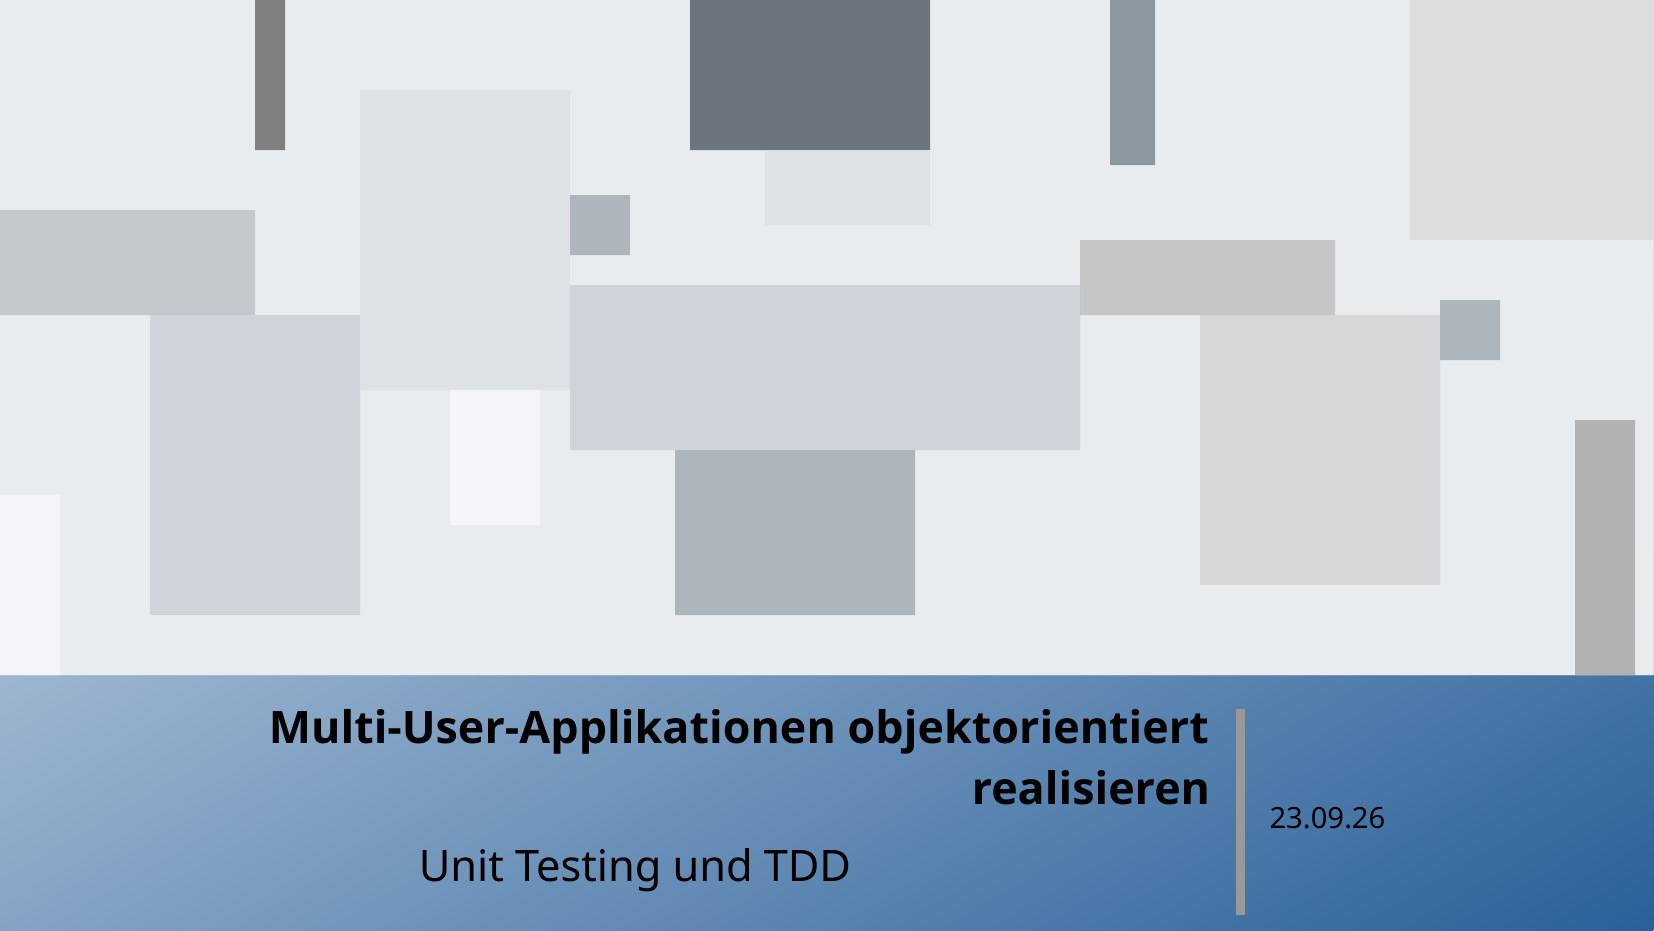

# Multi-User-Applikationen objektorientiert realisieren
Unit Testing und TDD